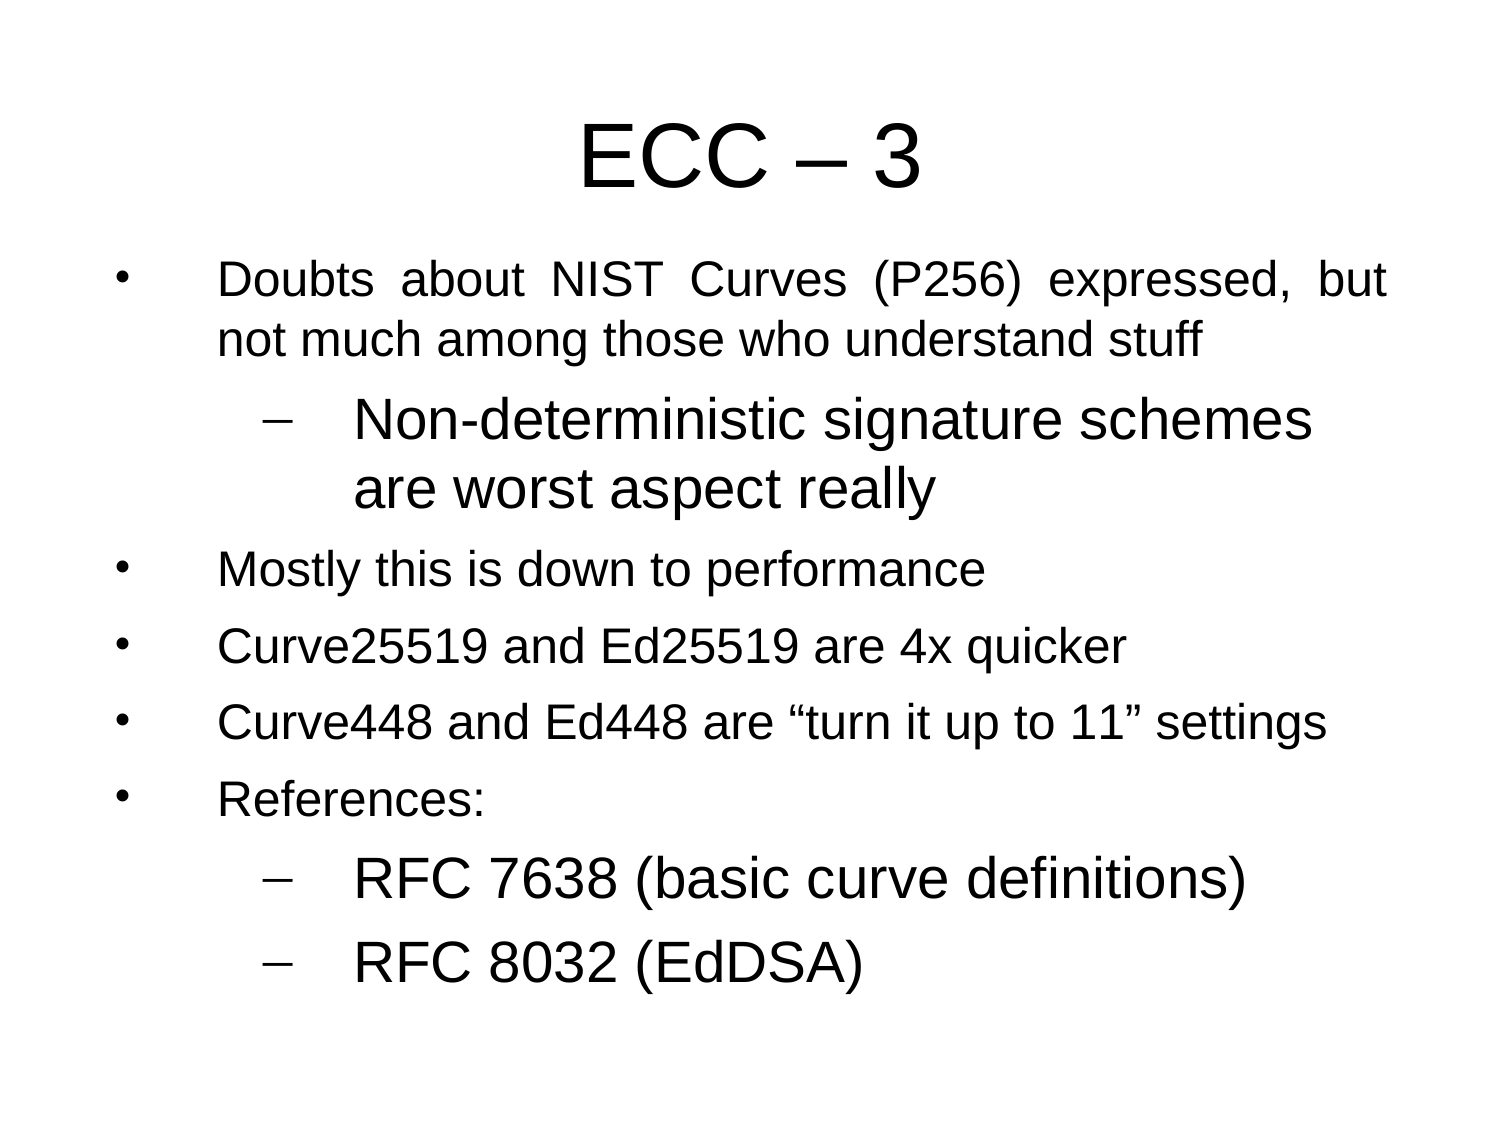

# ECC – 3
Doubts about NIST Curves (P256) expressed, but not much among those who understand stuff
Non-deterministic signature schemes are worst aspect really
Mostly this is down to performance
Curve25519 and Ed25519 are 4x quicker
Curve448 and Ed448 are “turn it up to 11” settings
References:
RFC 7638 (basic curve definitions)
RFC 8032 (EdDSA)